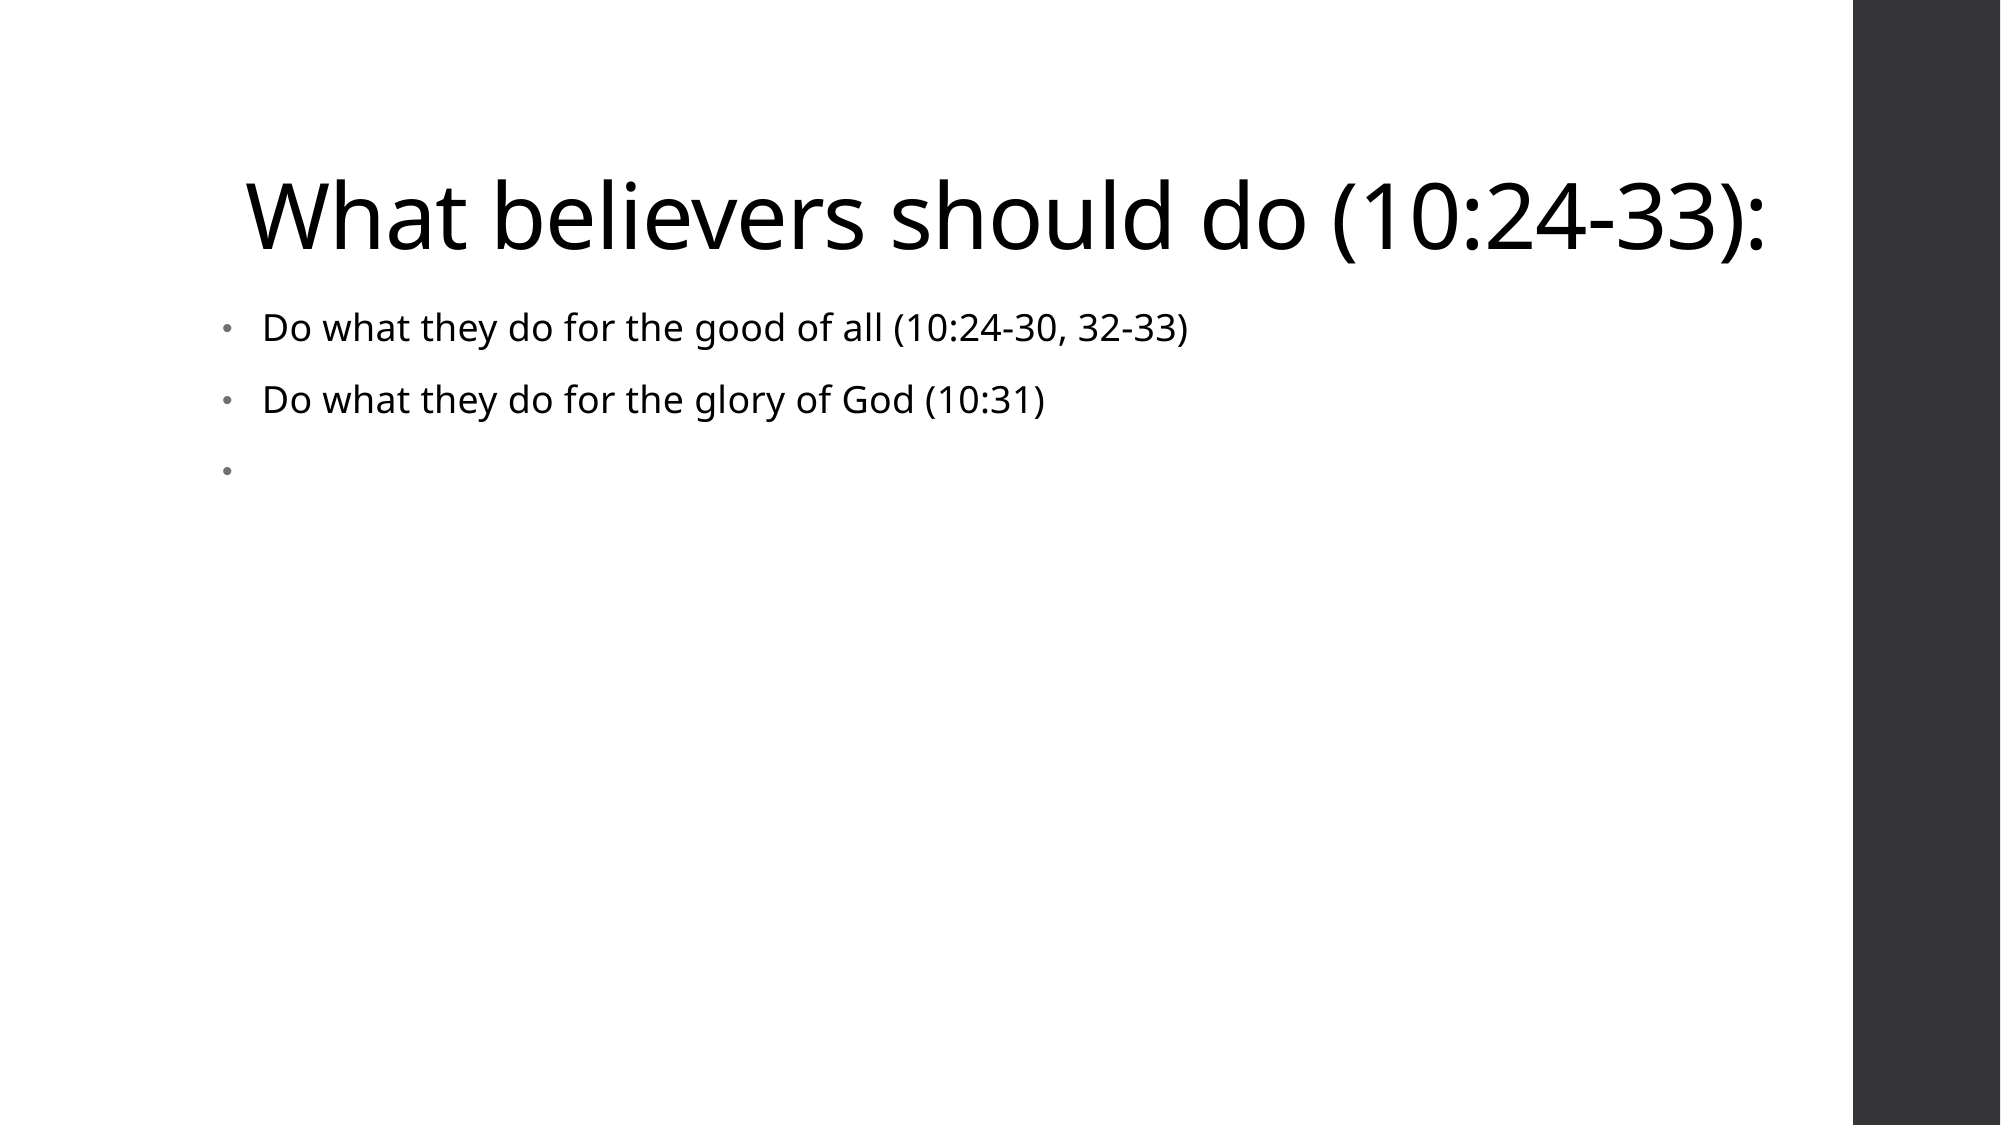

# What believers should do (10:24-33):
 Do what they do for the good of all (10:24-30, 32-33)
 Do what they do for the glory of God (10:31)